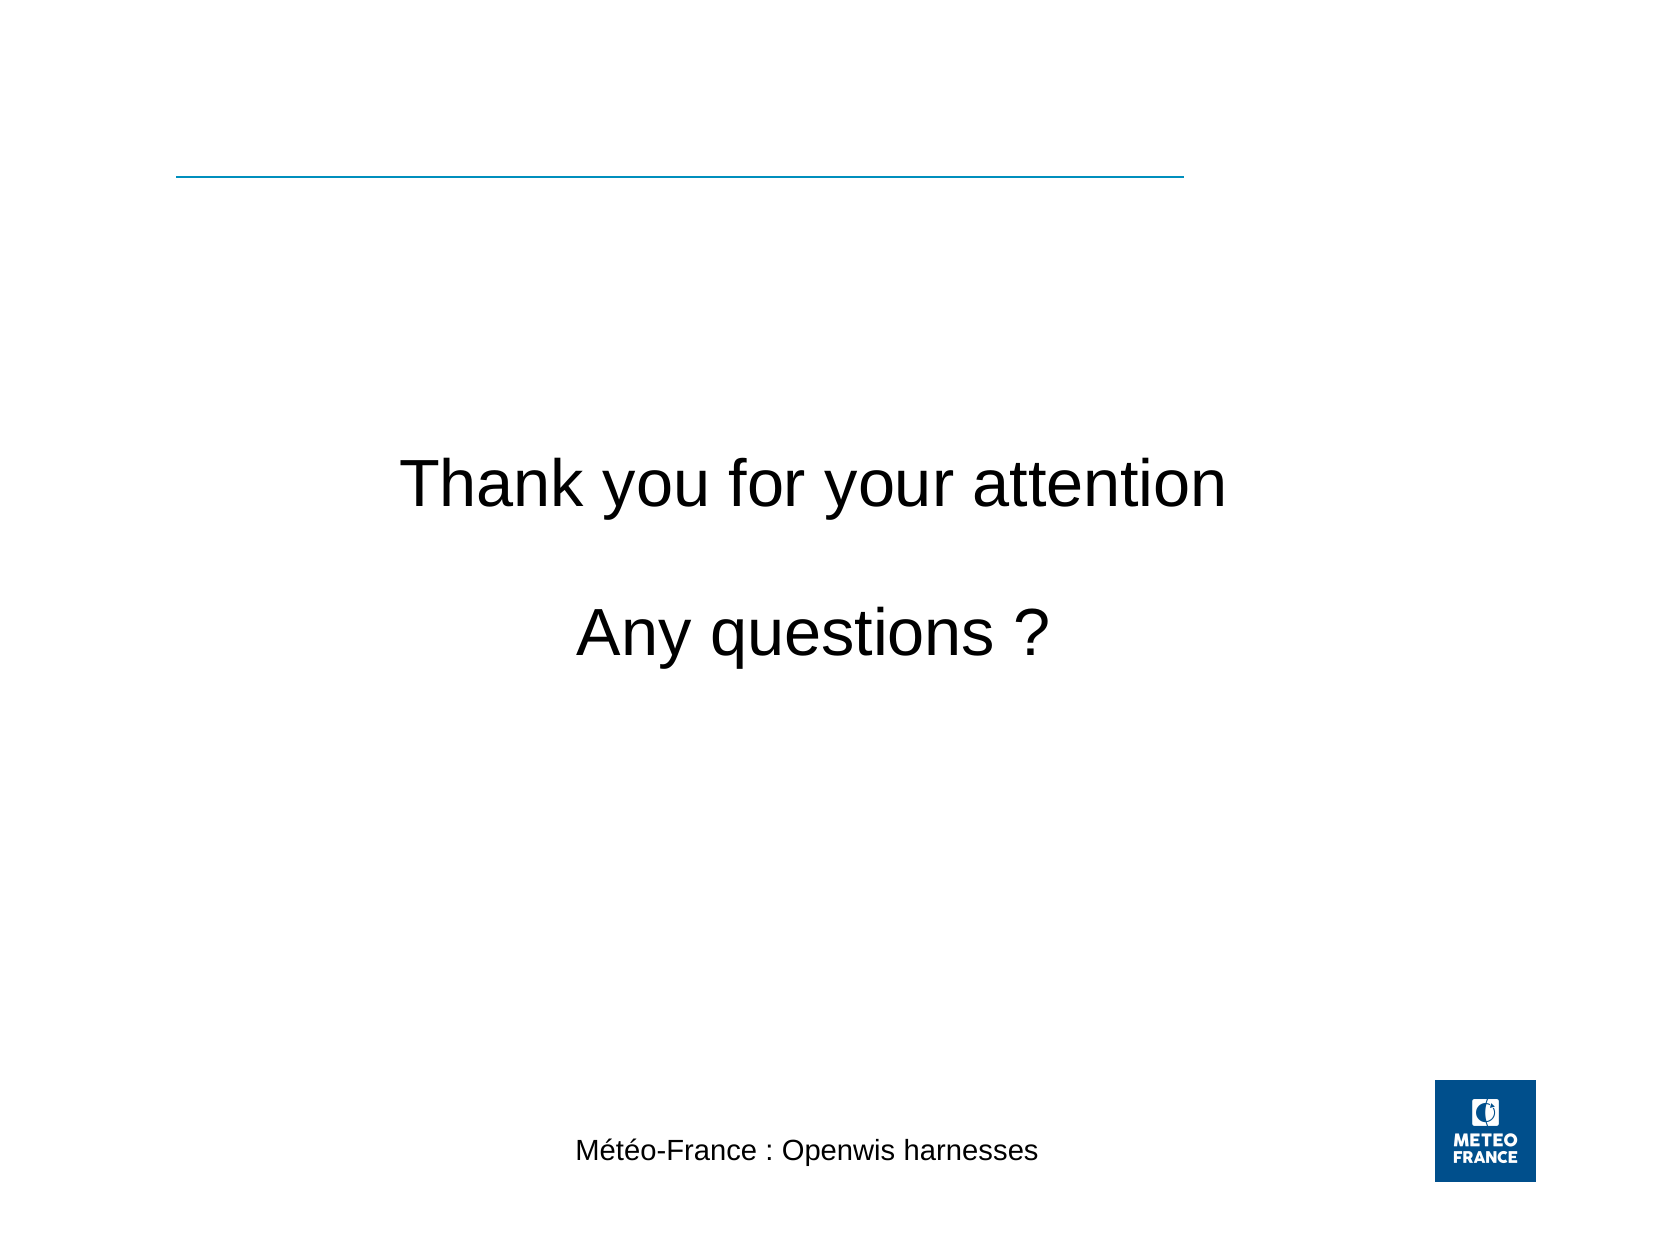

# Thank you for your attention Any questions ?
Météo-France : Openwis harnesses